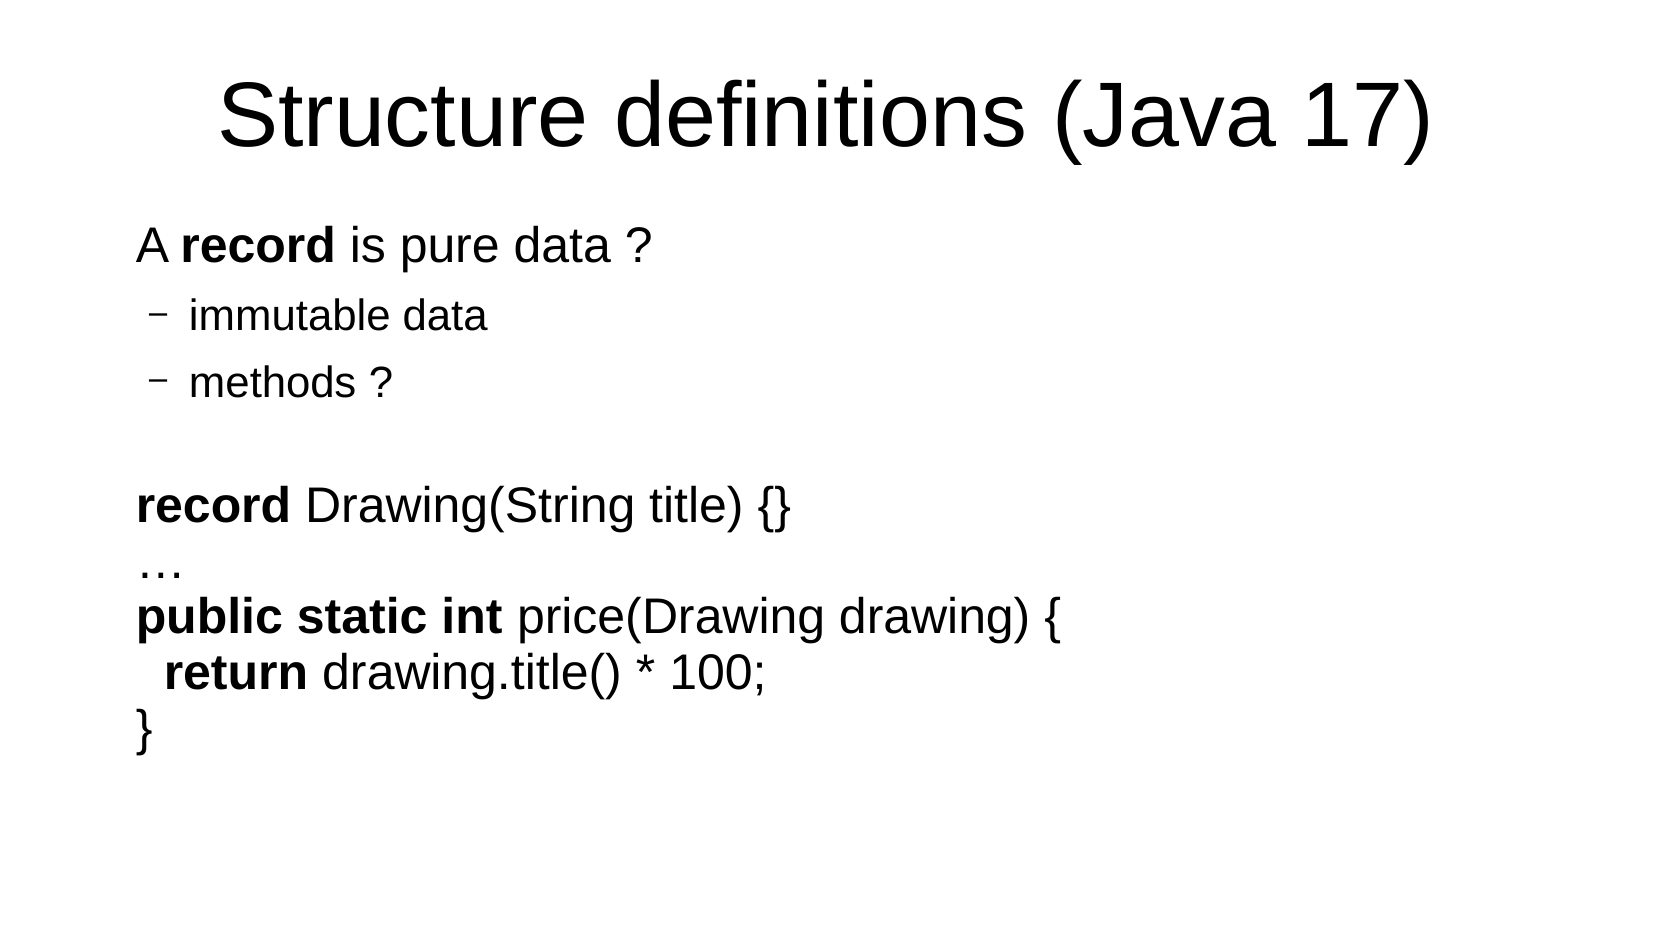

# Structure definitions (Java 17)
A record is pure data ?
immutable data
methods ?
record Drawing(String title) {}
…
public static int price(Drawing drawing) {
 return drawing.title() * 100;
}